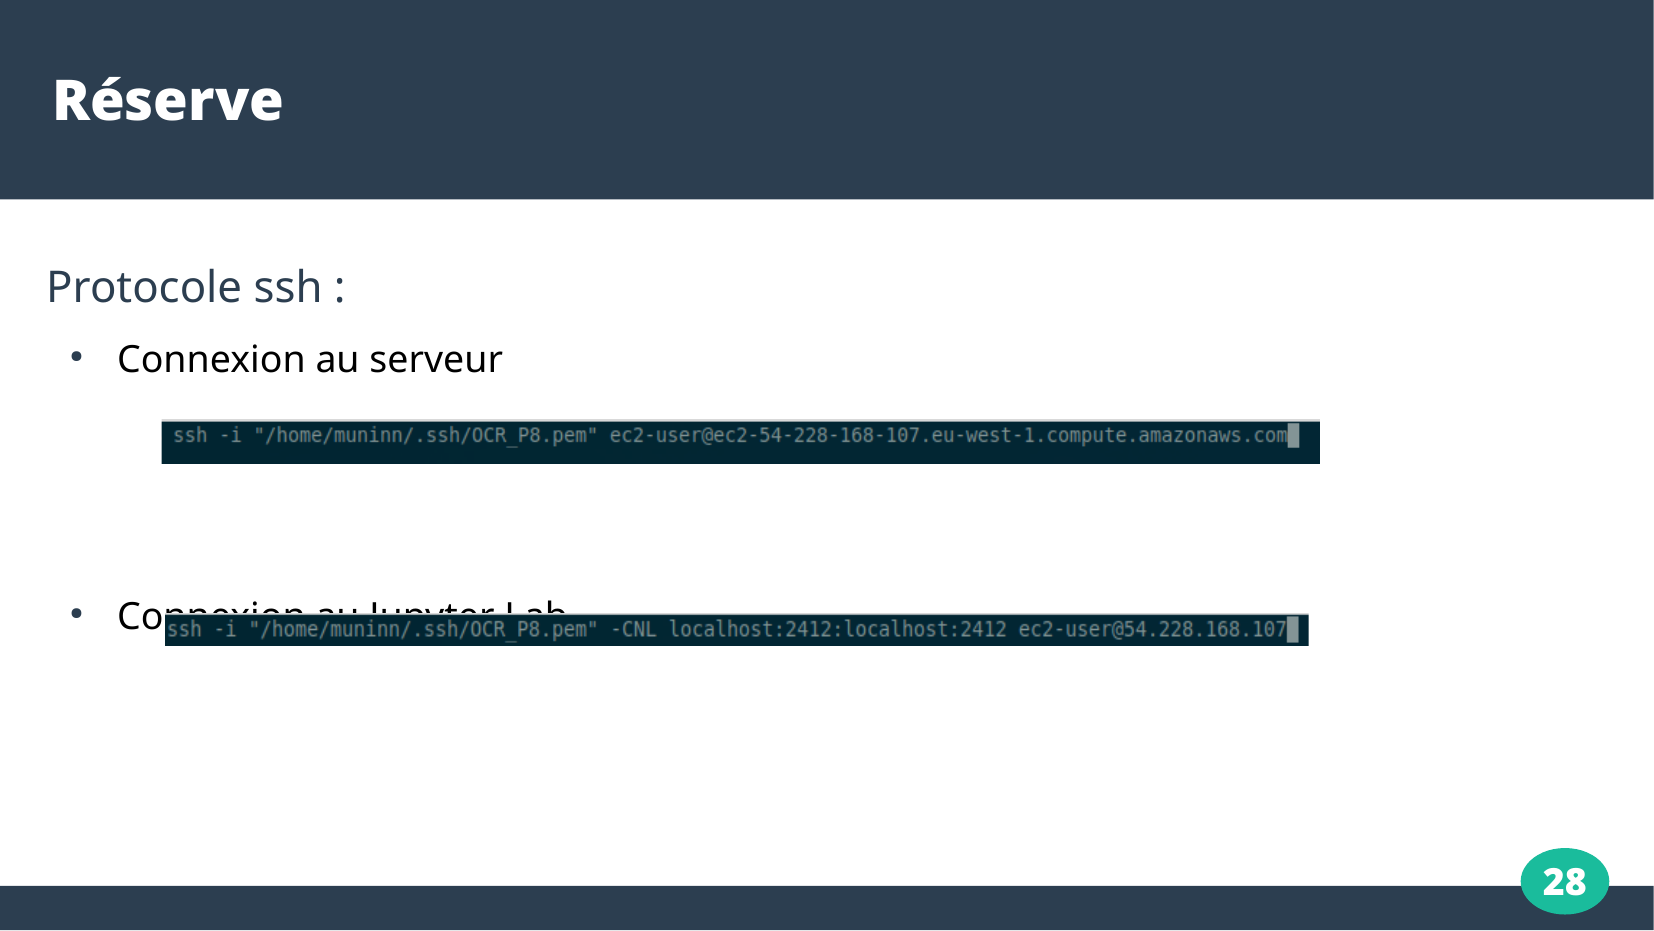

# Réserve
Protocole ssh :
Connexion au serveur
Connexion au Jupyter Lab
28